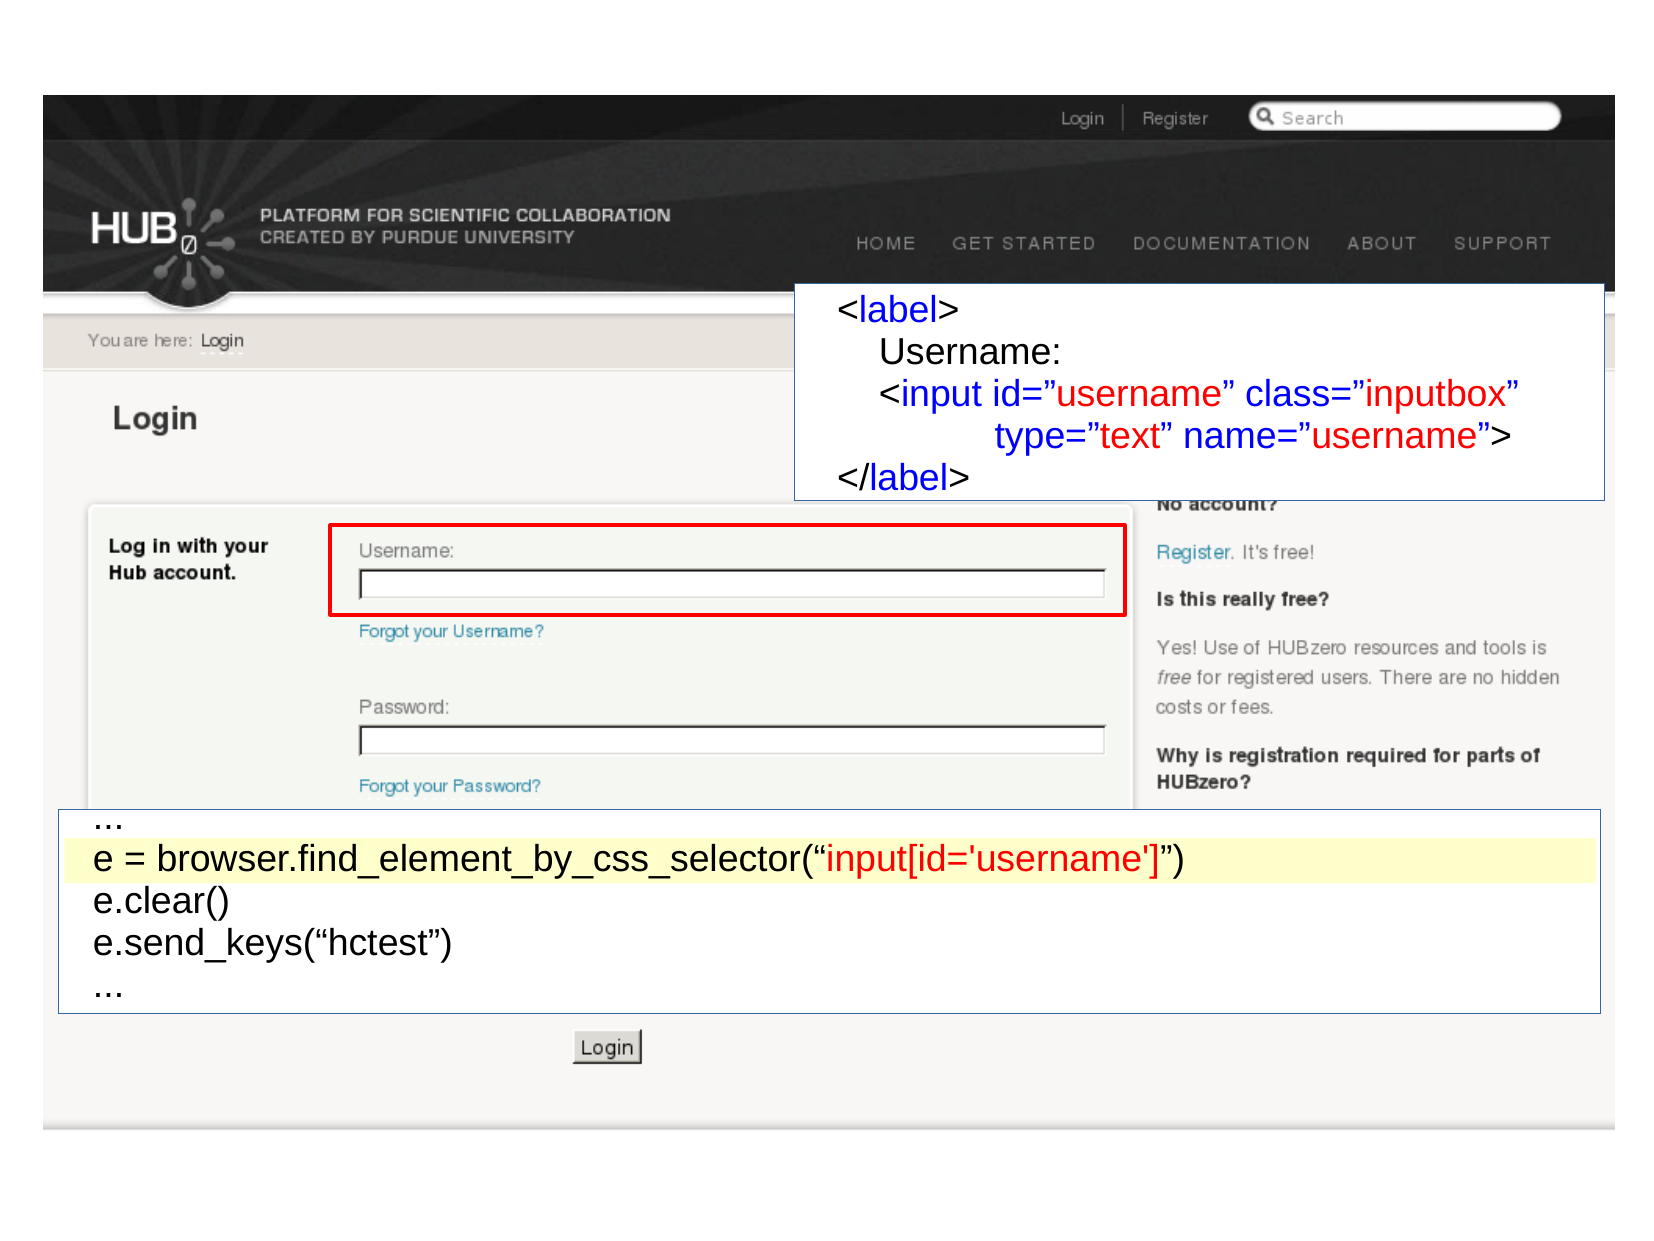

<label>
 Username:
 <input id=”username” class=”inputbox”
 type=”text” name=”username”>
</label>
...
e = browser.find_element_by_css_selector(“input[id='username']”)
e.clear()
e.send_keys(“hctest”)
...